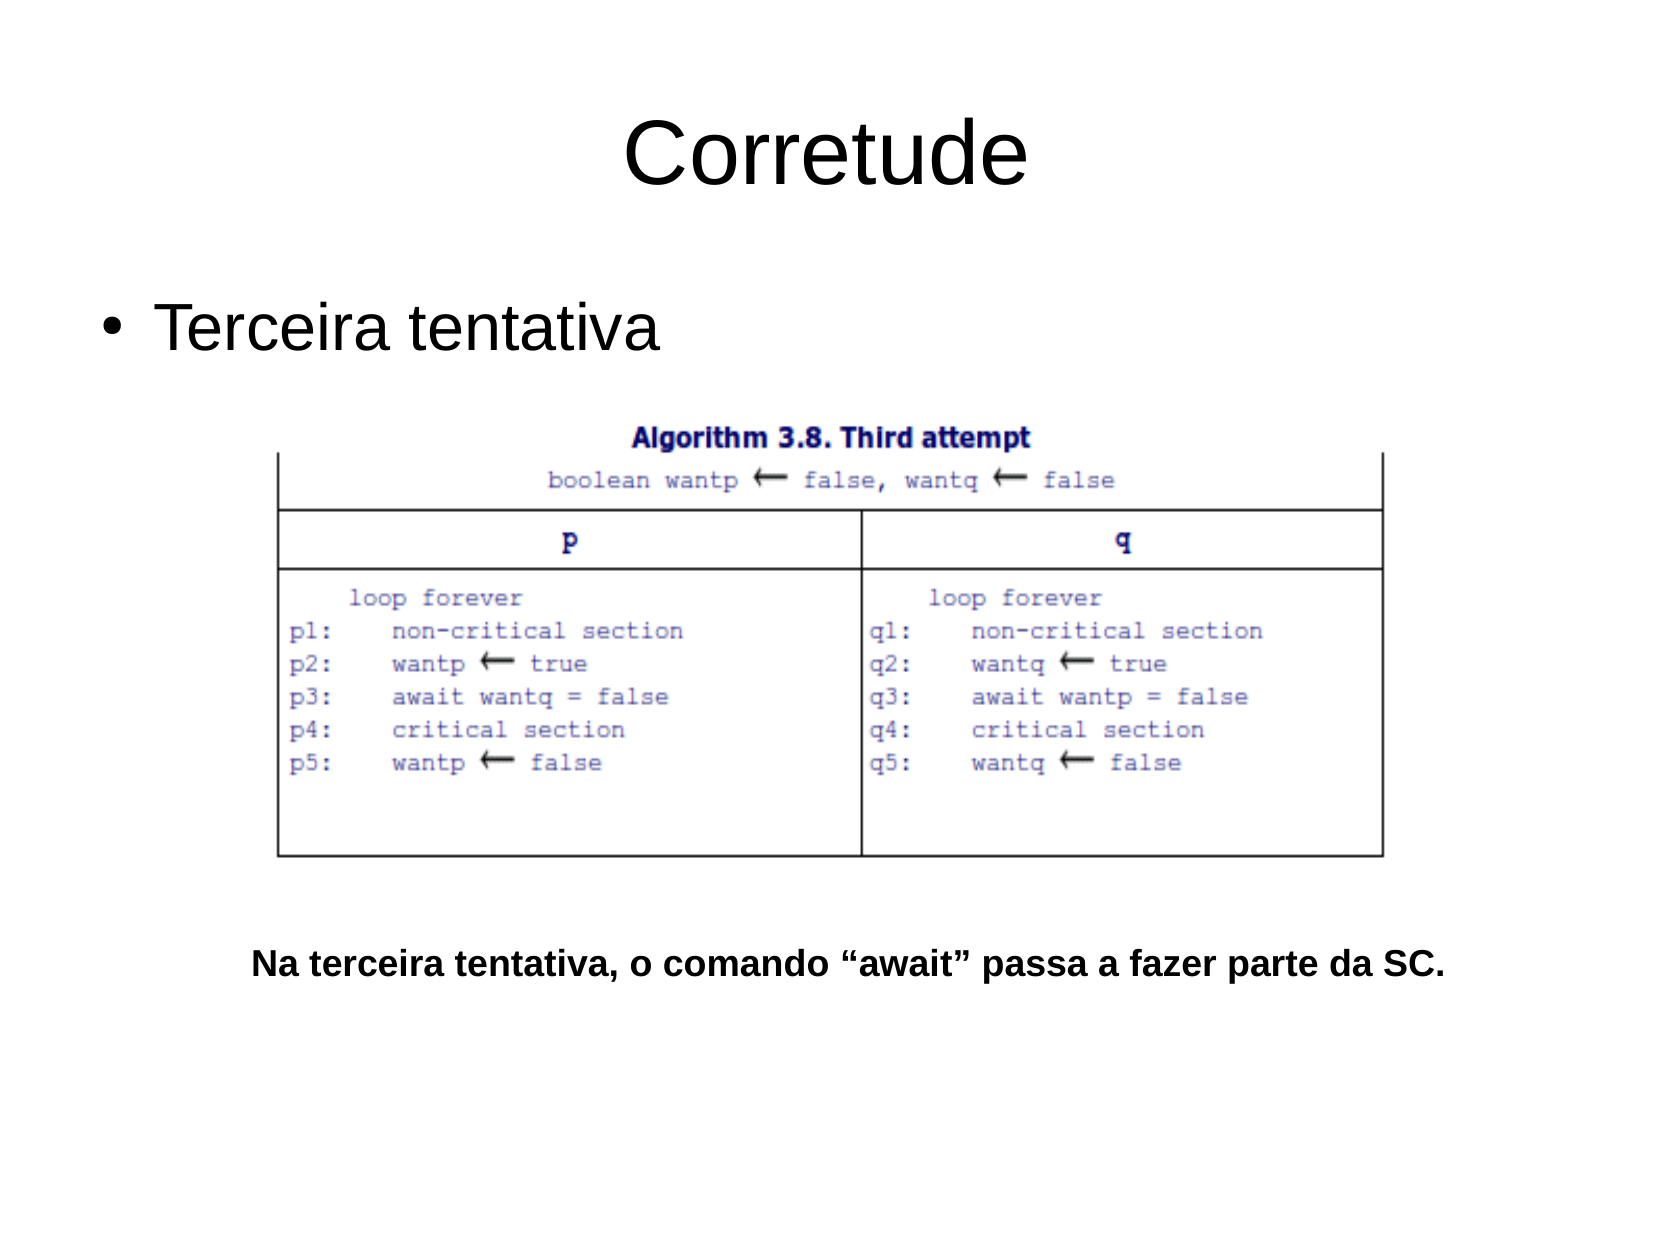

# Corretude
Terceira tentativa
Na terceira tentativa, o comando “await” passa a fazer parte da SC.